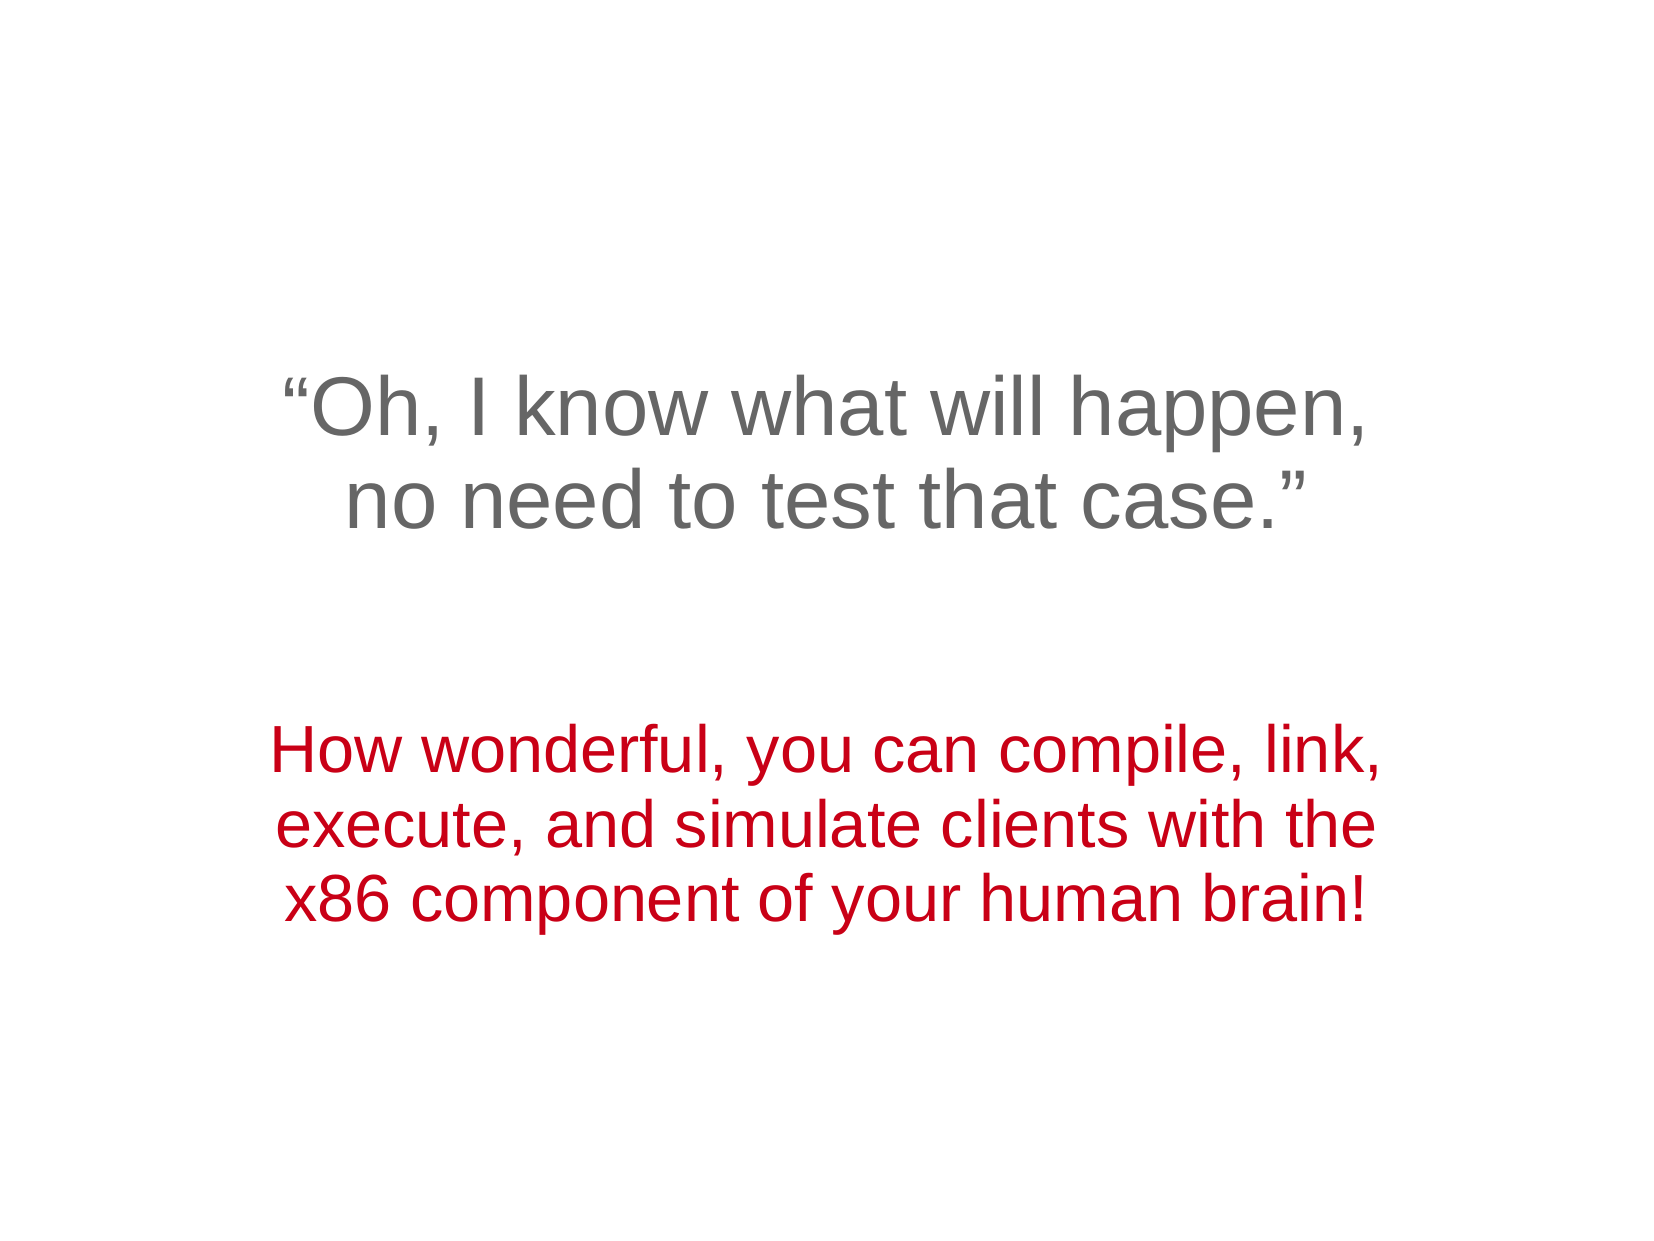

# “Oh, I know what will happen,
no need to test that case.”
How wonderful, you can compile, link, execute, and simulate clients with the x86 component of your human brain!